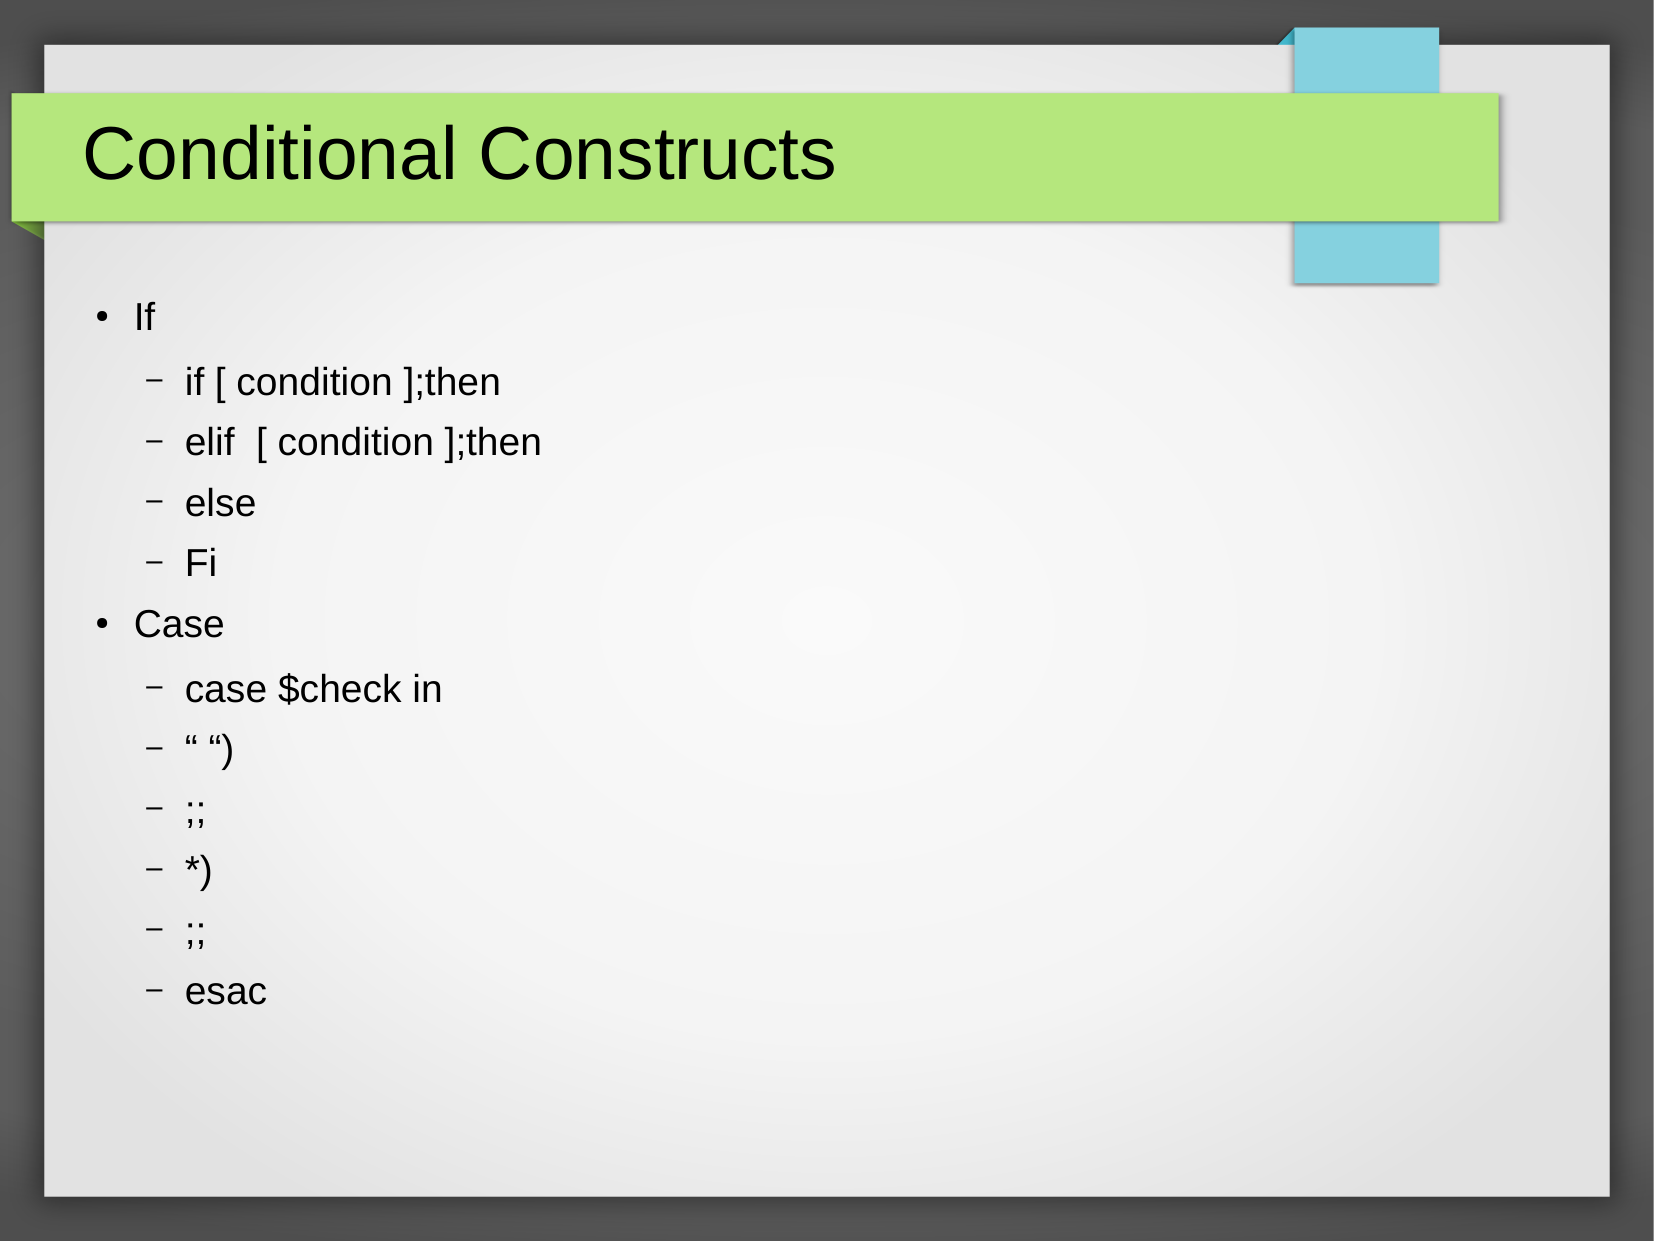

# Conditional Constructs
If
if [ condition ];then
elif [ condition ];then
else
Fi
Case
case $check in
“ “)
;;
*)
;;
esac